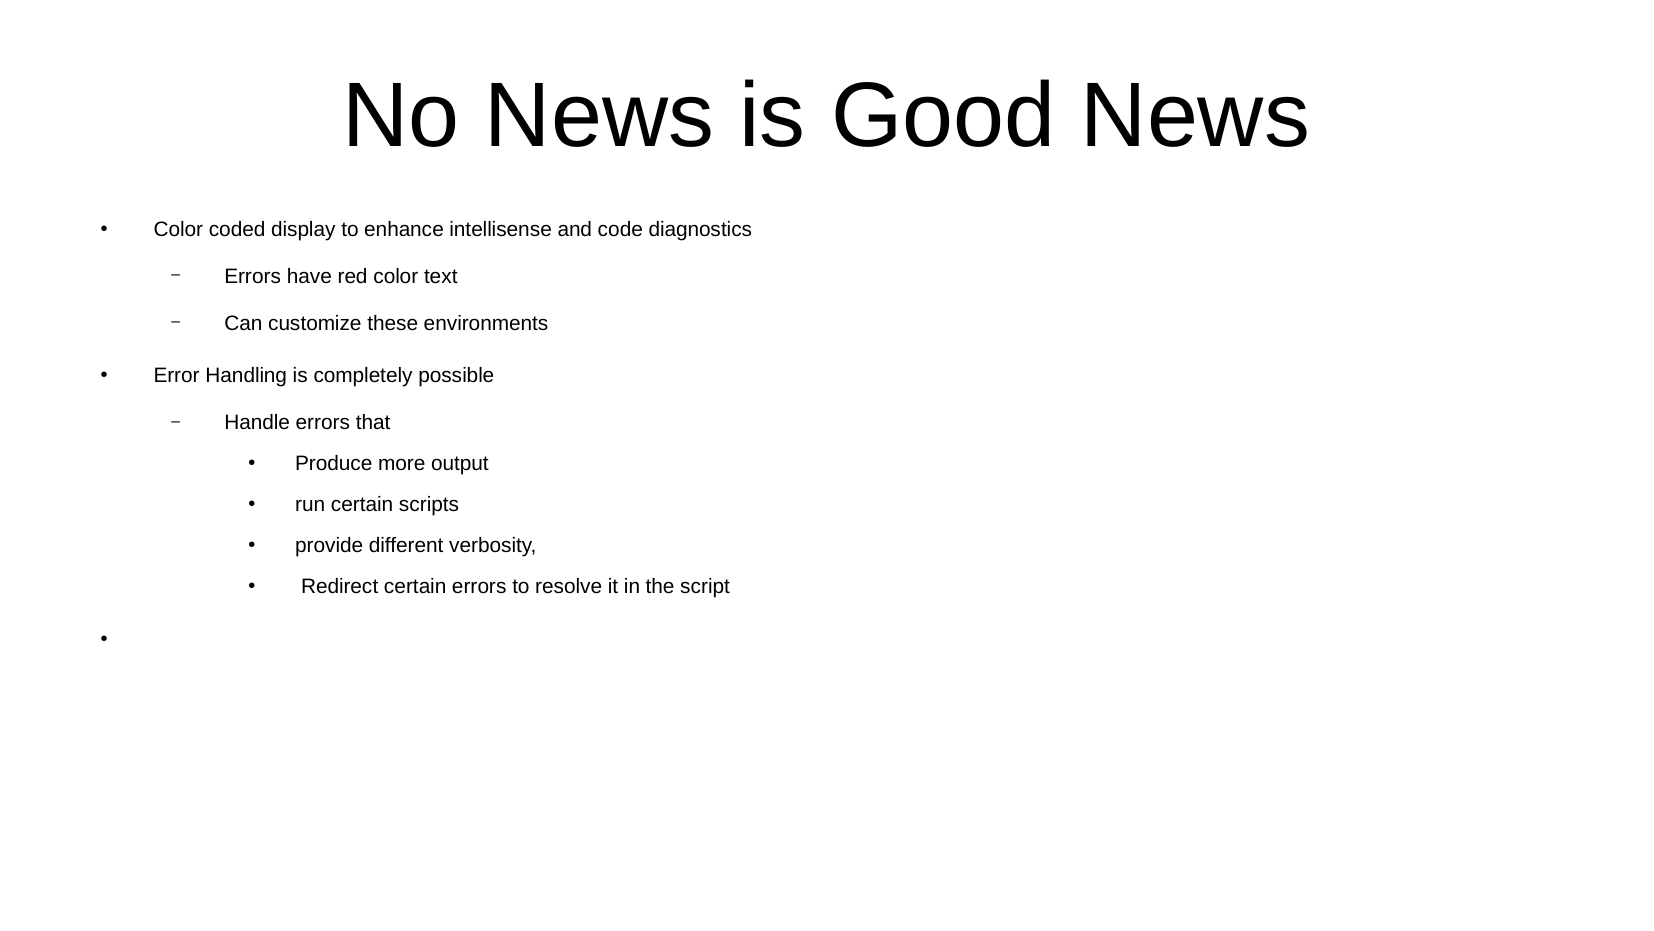

# No News is Good News
Color coded display to enhance intellisense and code diagnostics
Errors have red color text
Can customize these environments
Error Handling is completely possible
Handle errors that
Produce more output
run certain scripts
provide different verbosity,
 Redirect certain errors to resolve it in the script